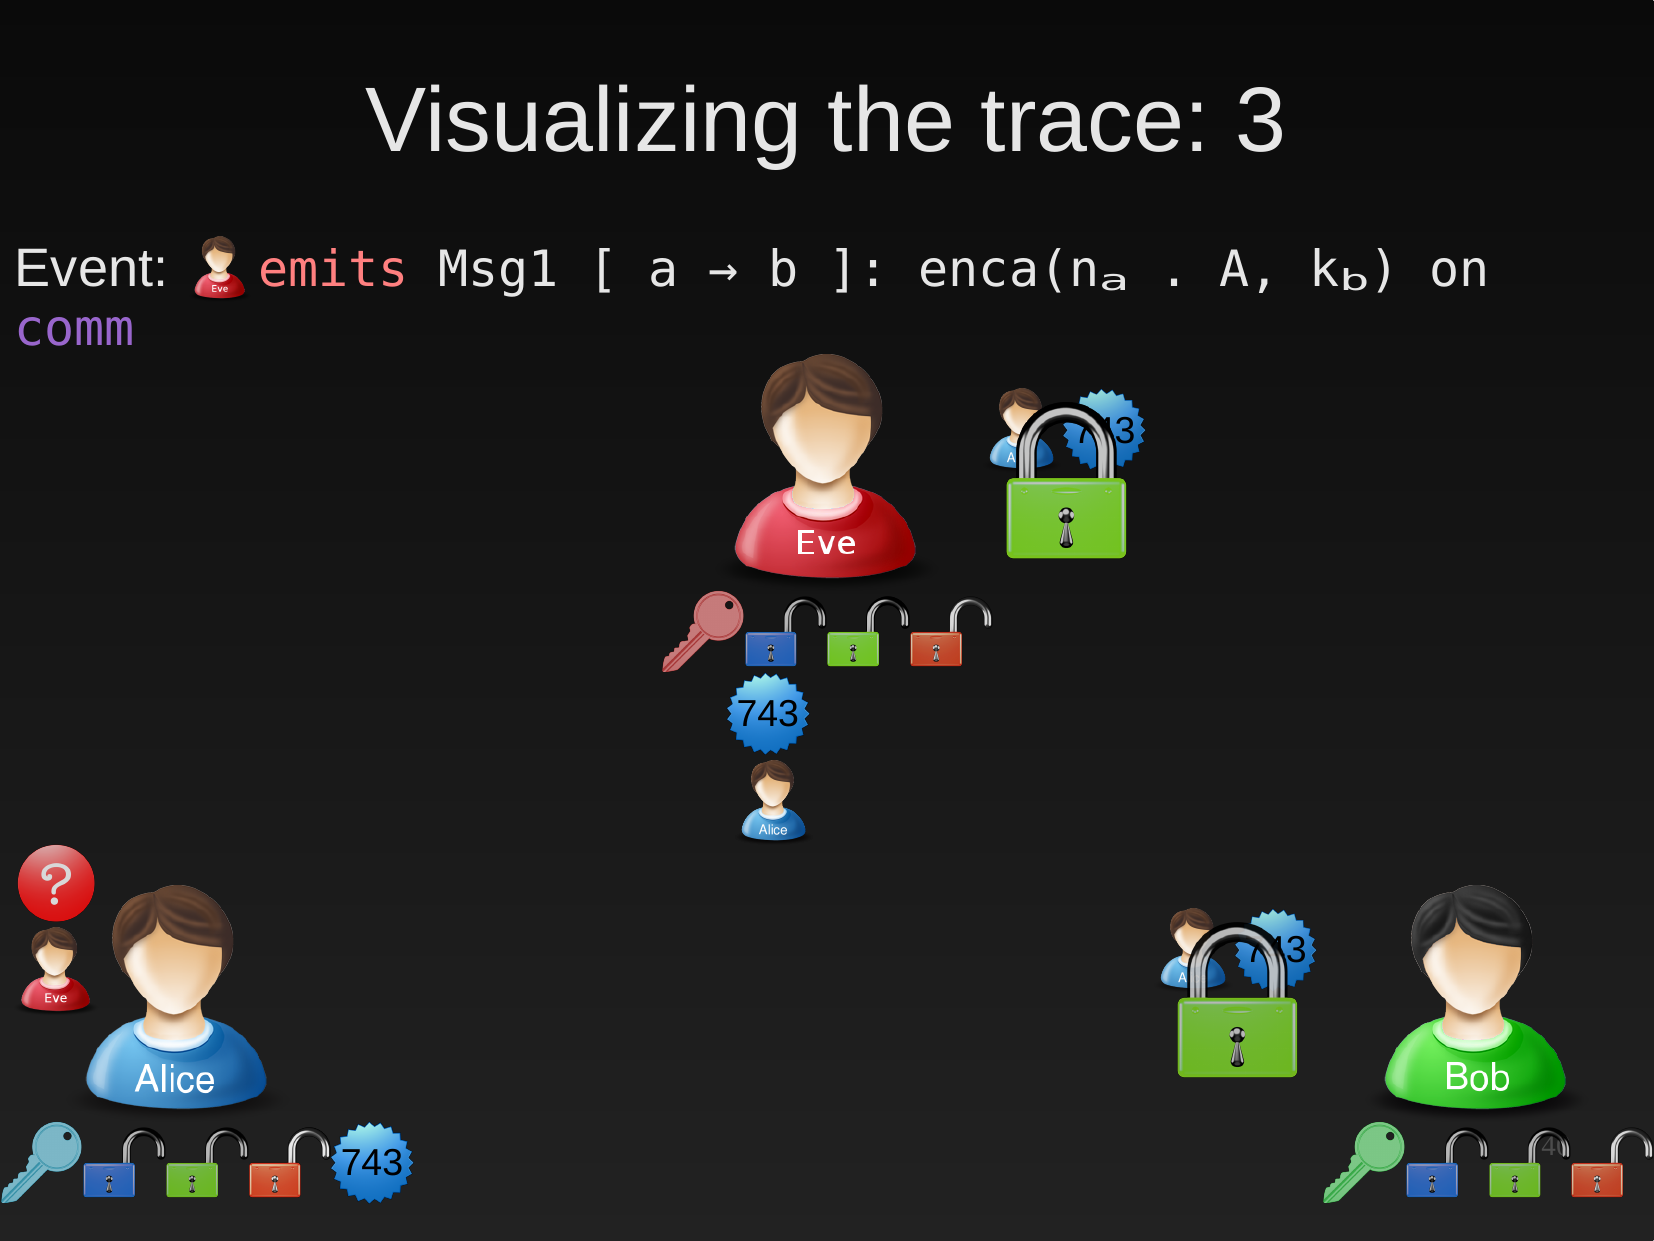

# Visualizing the trace: 3
Event: emits Msg1 [ a → b ]: enca(na . A, kb) on comm
743
743
743
743
743
743
40